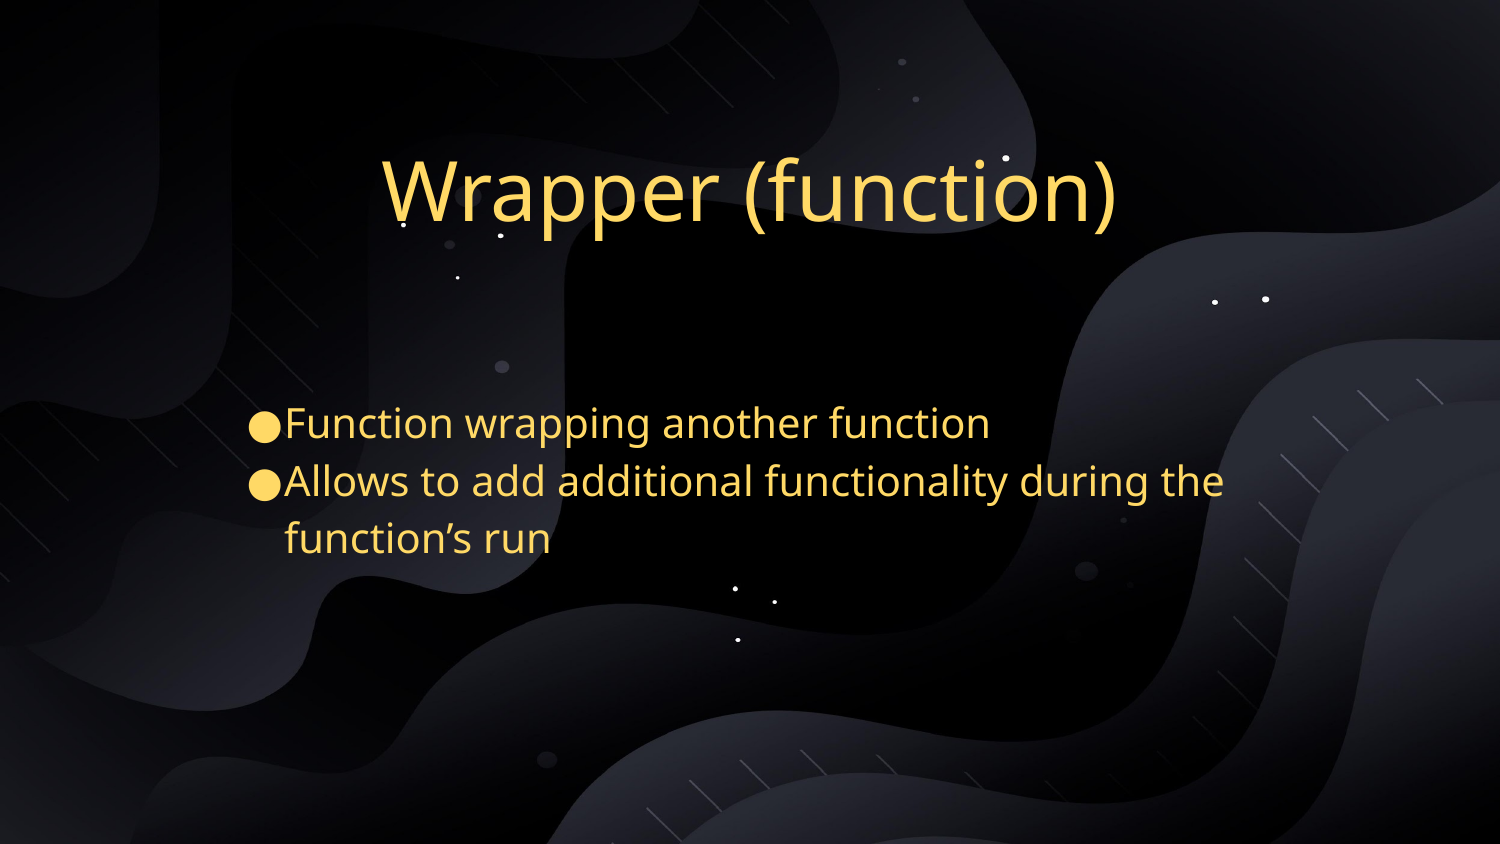

# Wrapper (function)
Function wrapping another function
Allows to add additional functionality during the function’s run